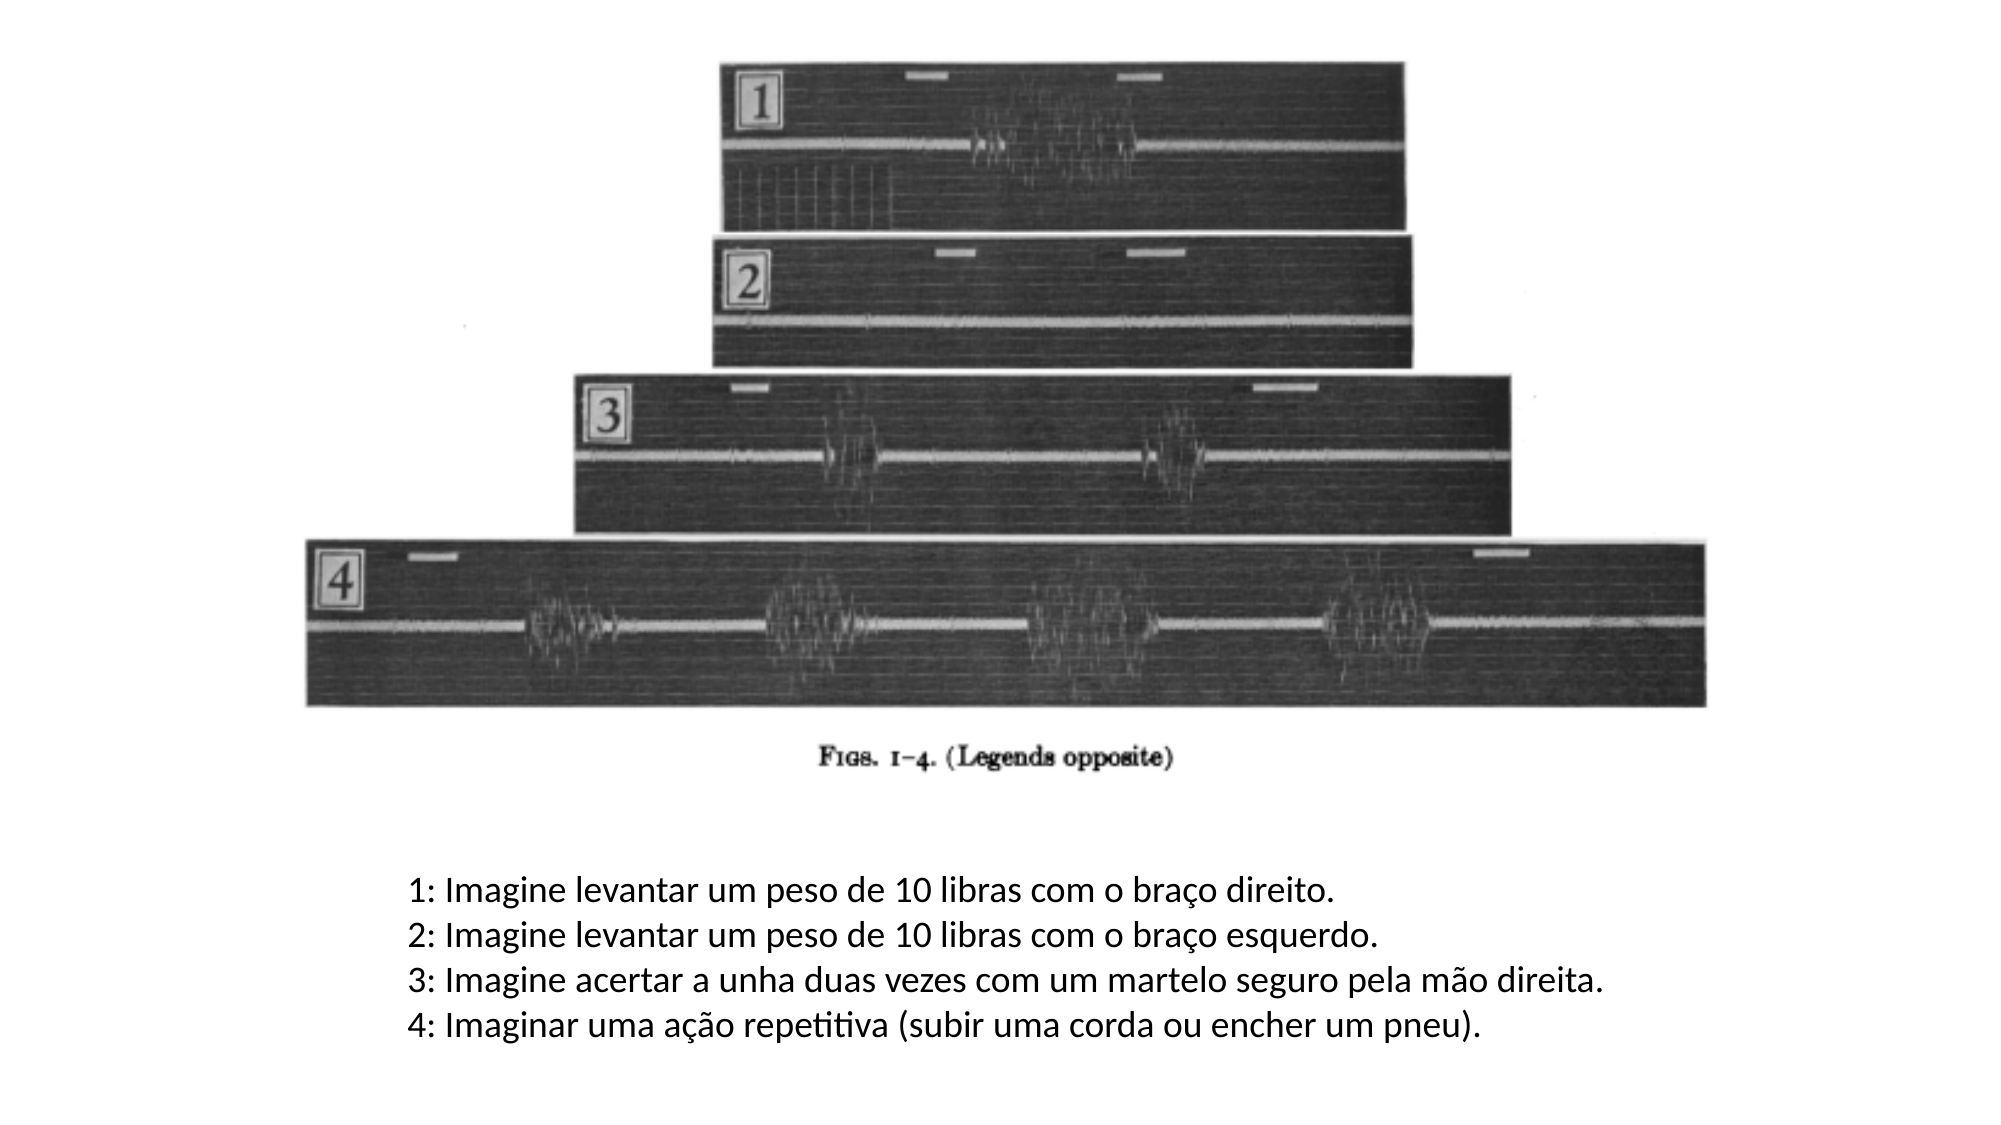

1: Imagine levantar um peso de 10 libras com o braço direito.
2: Imagine levantar um peso de 10 libras com o braço esquerdo.
3: Imagine acertar a unha duas vezes com um martelo seguro pela mão direita.
4: Imaginar uma ação repetitiva (subir uma corda ou encher um pneu).